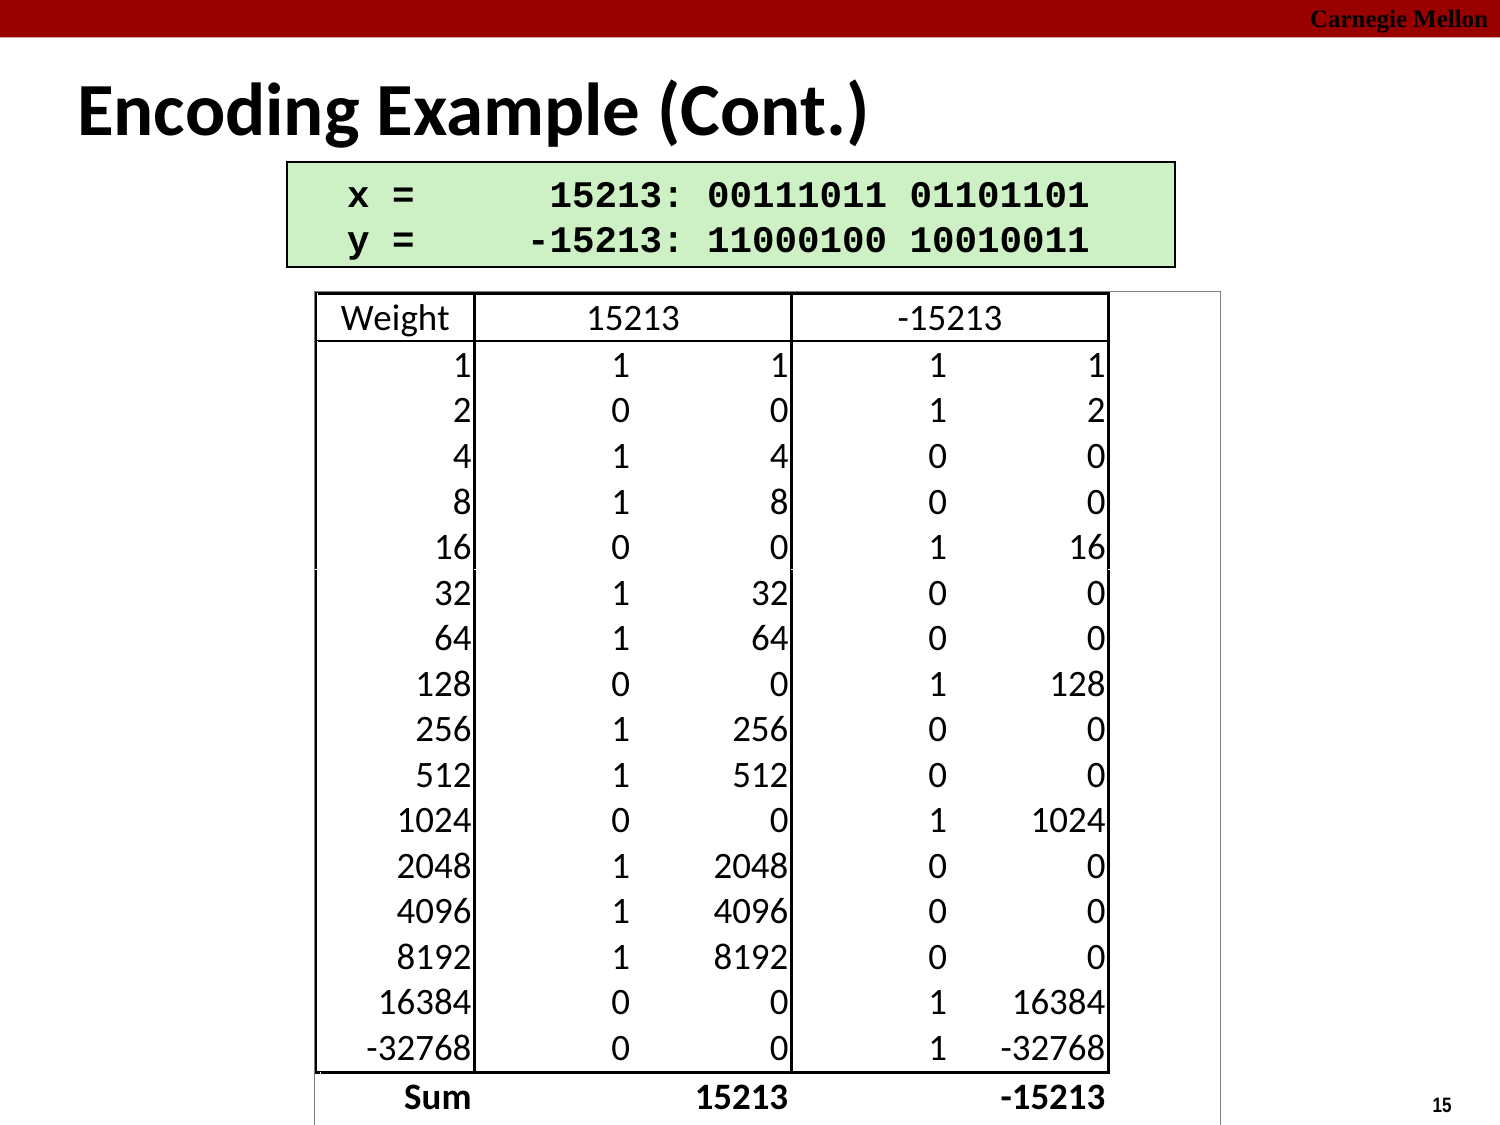

# Encoding Example (Cont.)
 x = 15213: 00111011 01101101
 y = -15213: 11000100 10010011